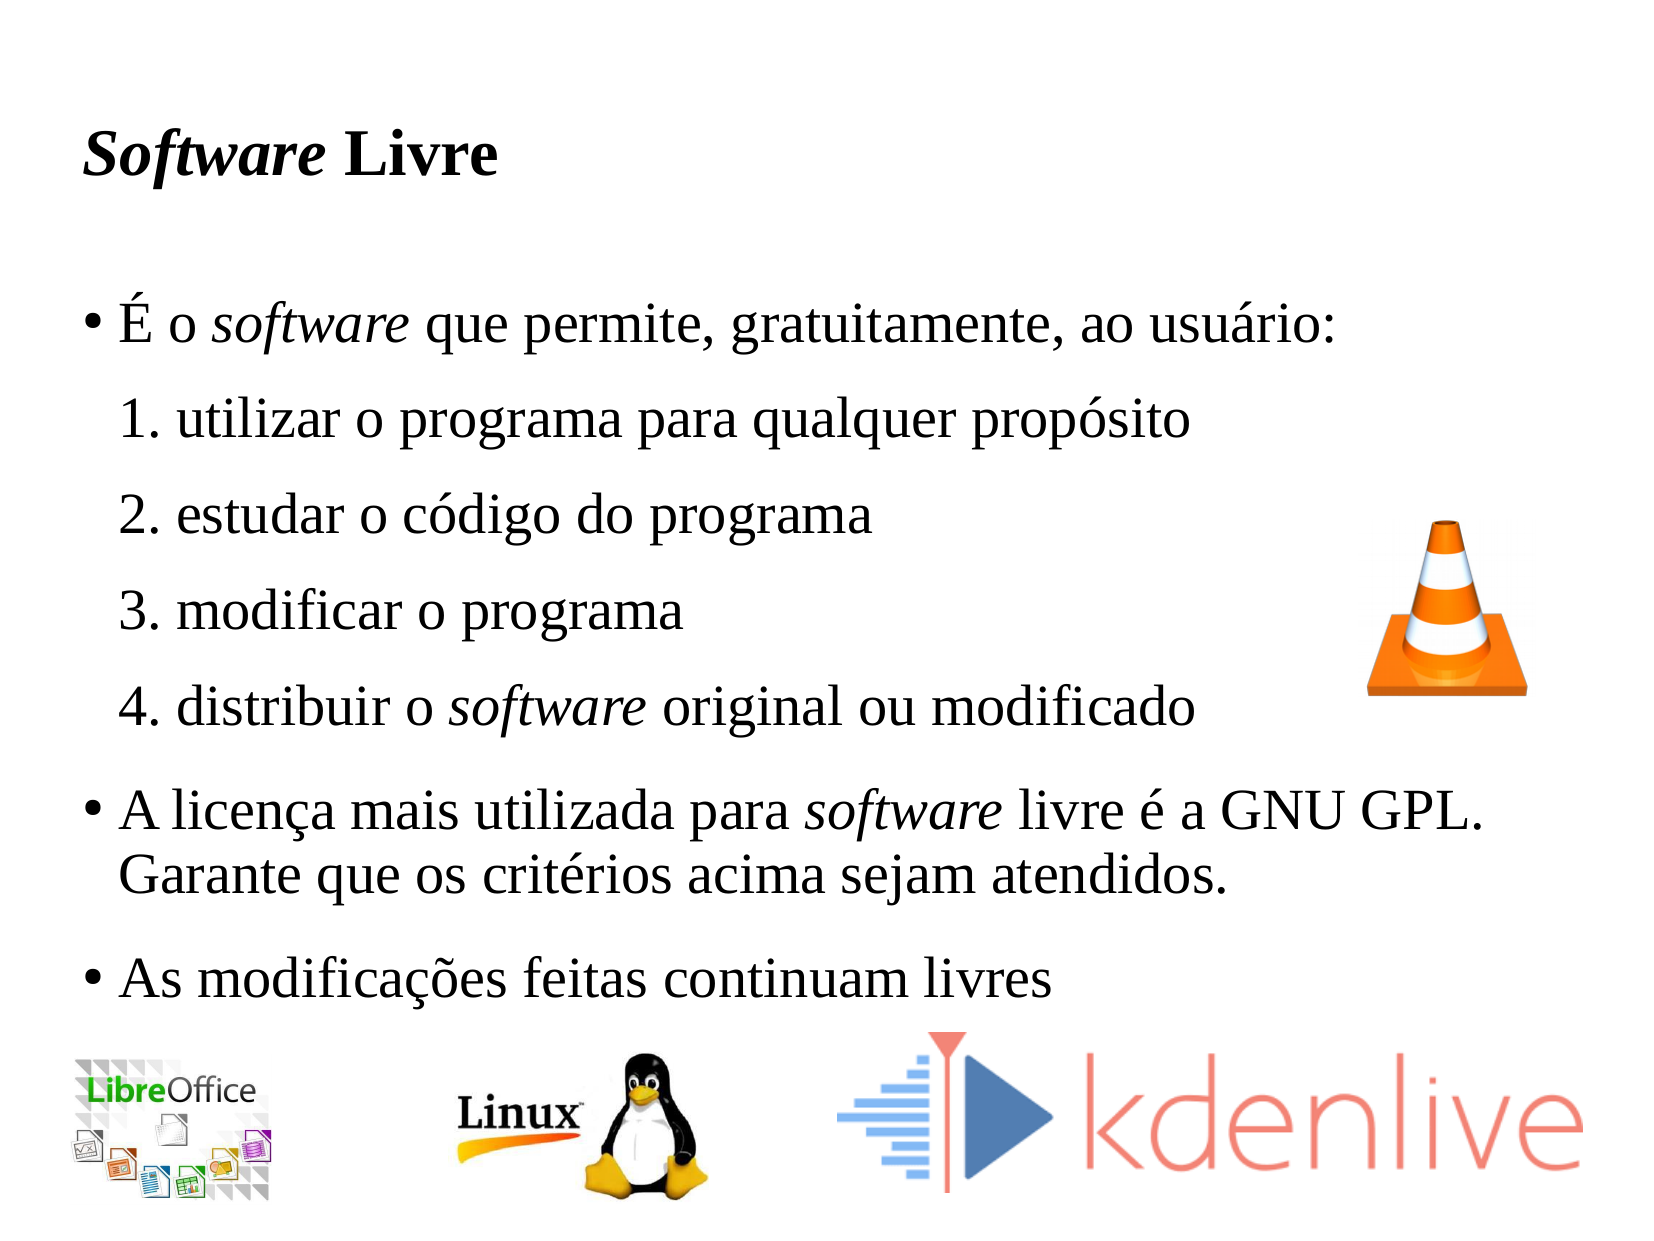

# Software Livre
É o software que permite, gratuitamente, ao usuário:
utilizar o programa para qualquer propósito
estudar o código do programa
modificar o programa
distribuir o software original ou modificado
A licença mais utilizada para software livre é a GNU GPL. Garante que os critérios acima sejam atendidos.
As modificações feitas continuam livres